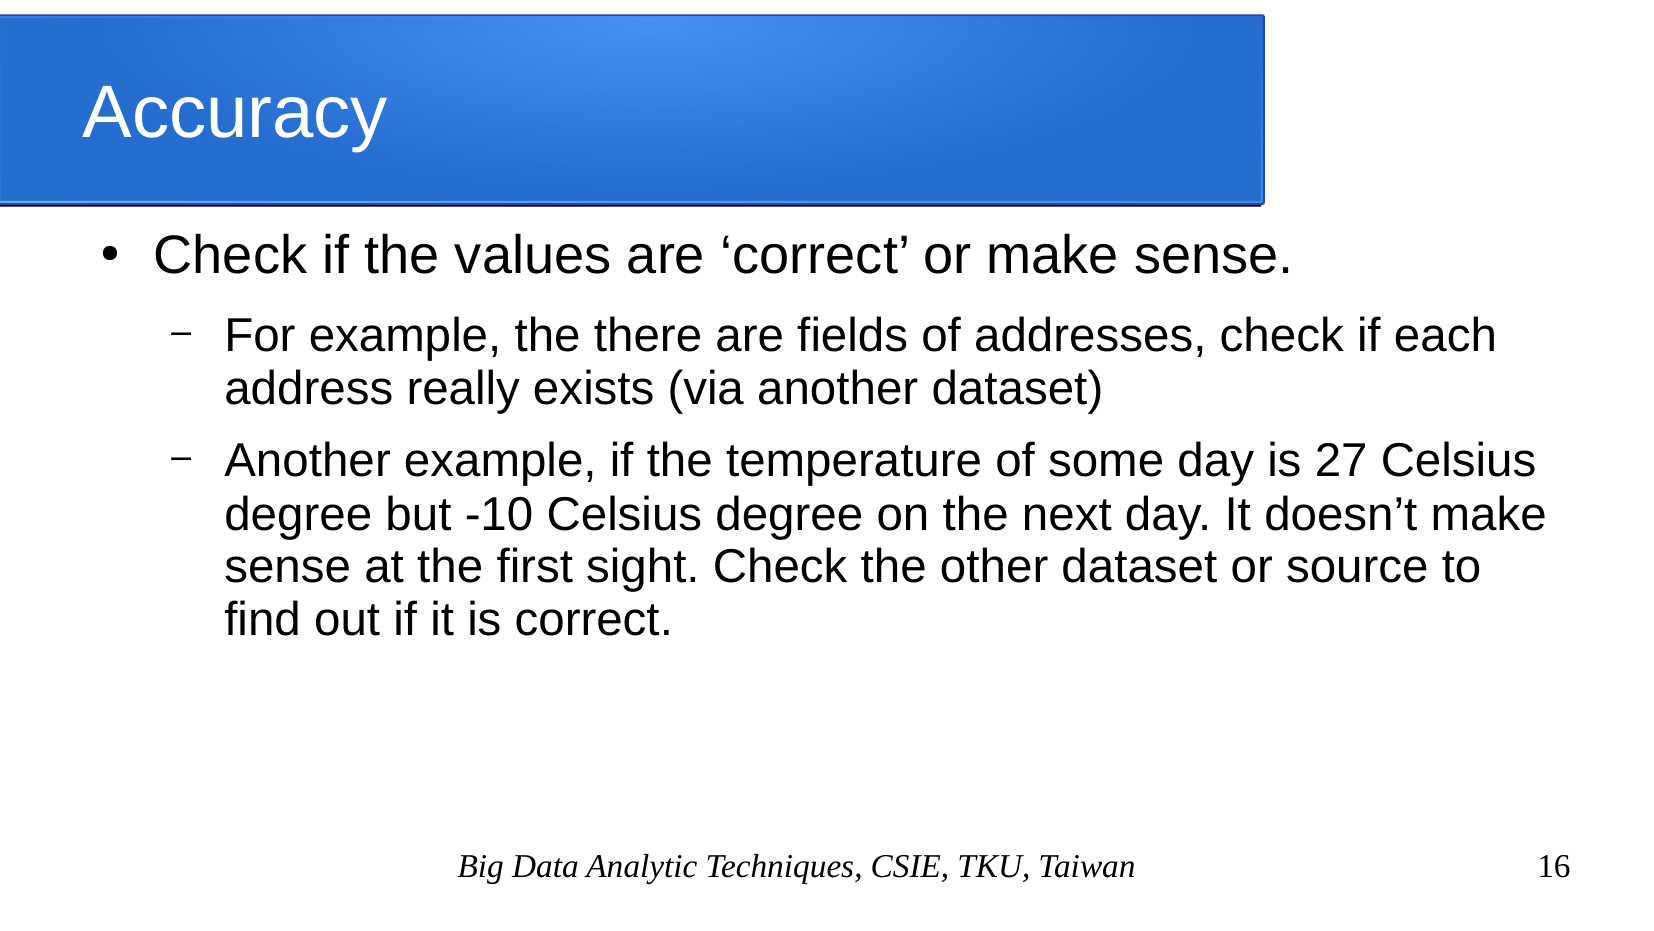

# Accuracy
Check if the values are ‘correct’ or make sense.
For example, the there are fields of addresses, check if each address really exists (via another dataset)
Another example, if the temperature of some day is 27 Celsius degree but -10 Celsius degree on the next day. It doesn’t make sense at the first sight. Check the other dataset or source to find out if it is correct.
Big Data Analytic Techniques, CSIE, TKU, Taiwan
16